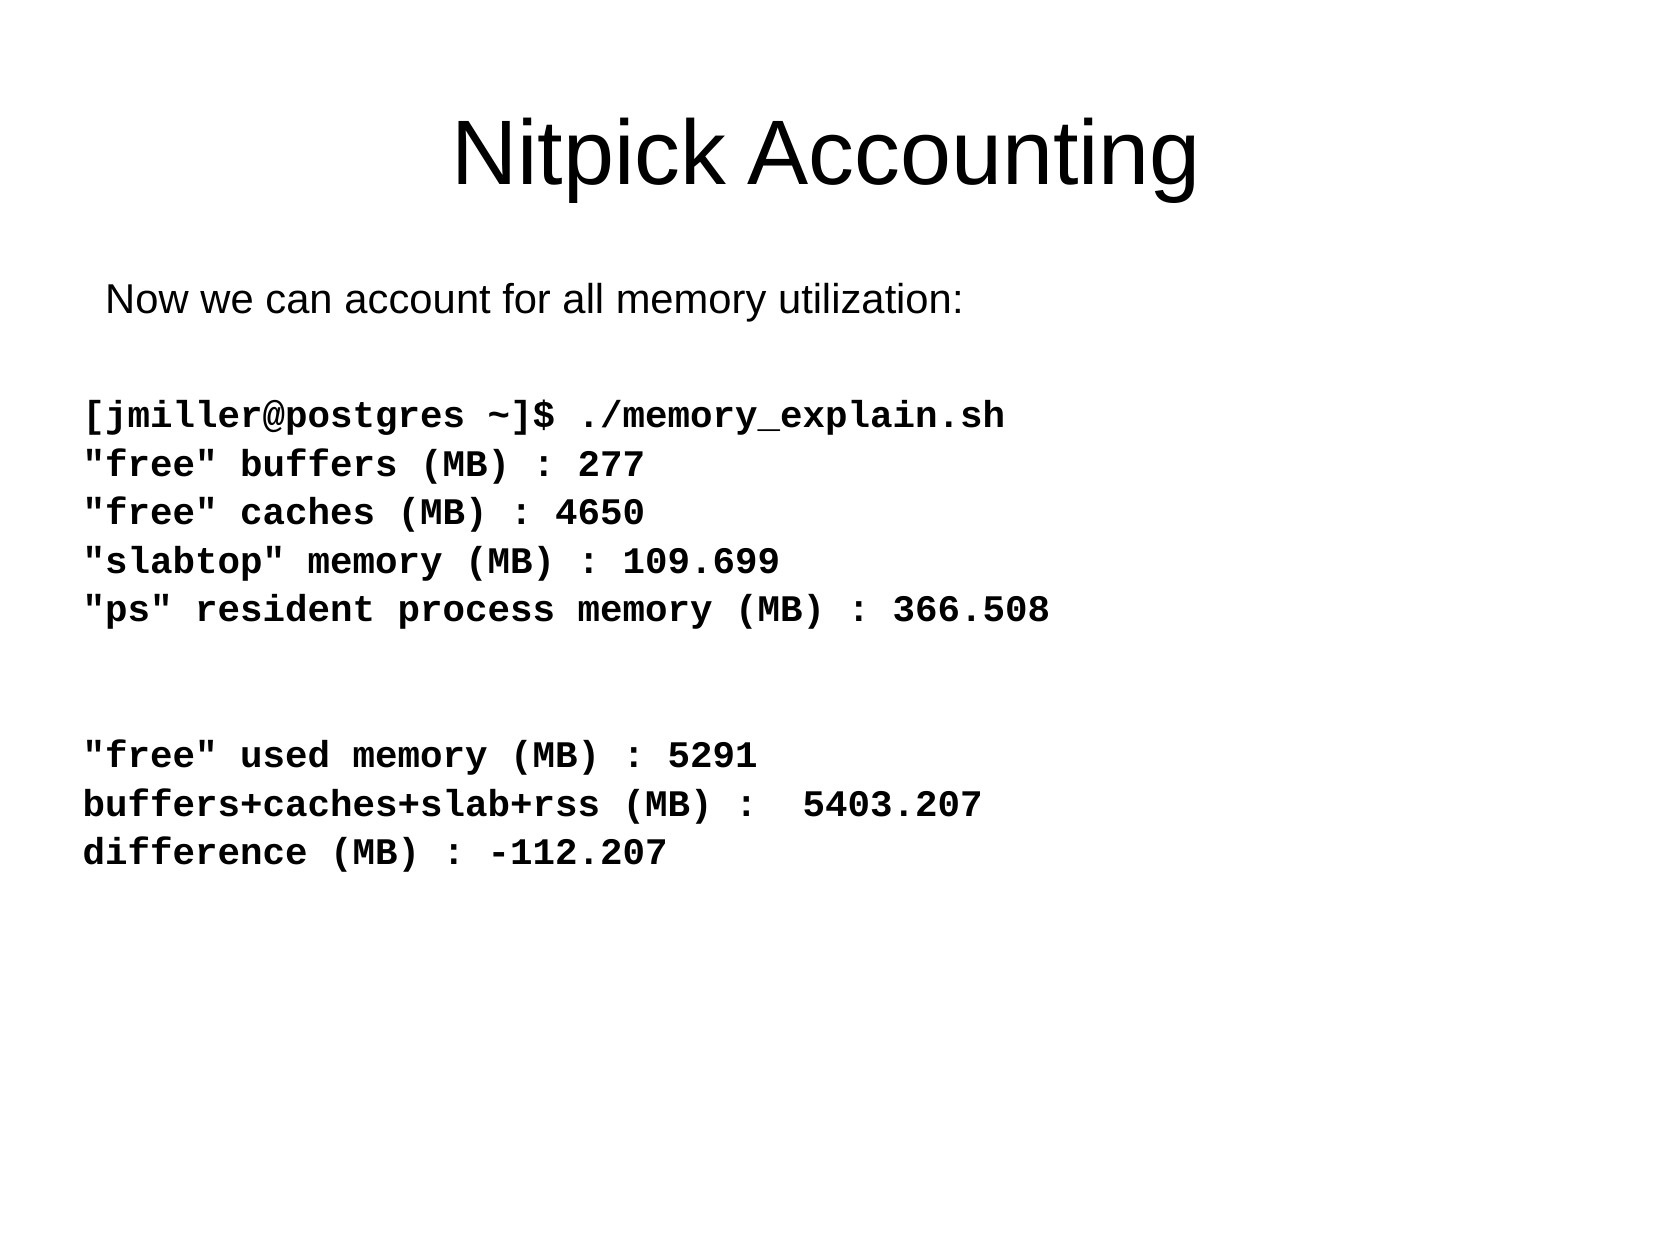

# Nitpick Accounting
Now we can account for all memory utilization:
[jmiller@postgres ~]$ ./memory_explain.sh
"free" buffers (MB) : 277
"free" caches (MB) : 4650
"slabtop" memory (MB) : 109.699
"ps" resident process memory (MB) : 366.508
"free" used memory (MB) : 5291
buffers+caches+slab+rss (MB) : 5403.207
difference (MB) : -112.207